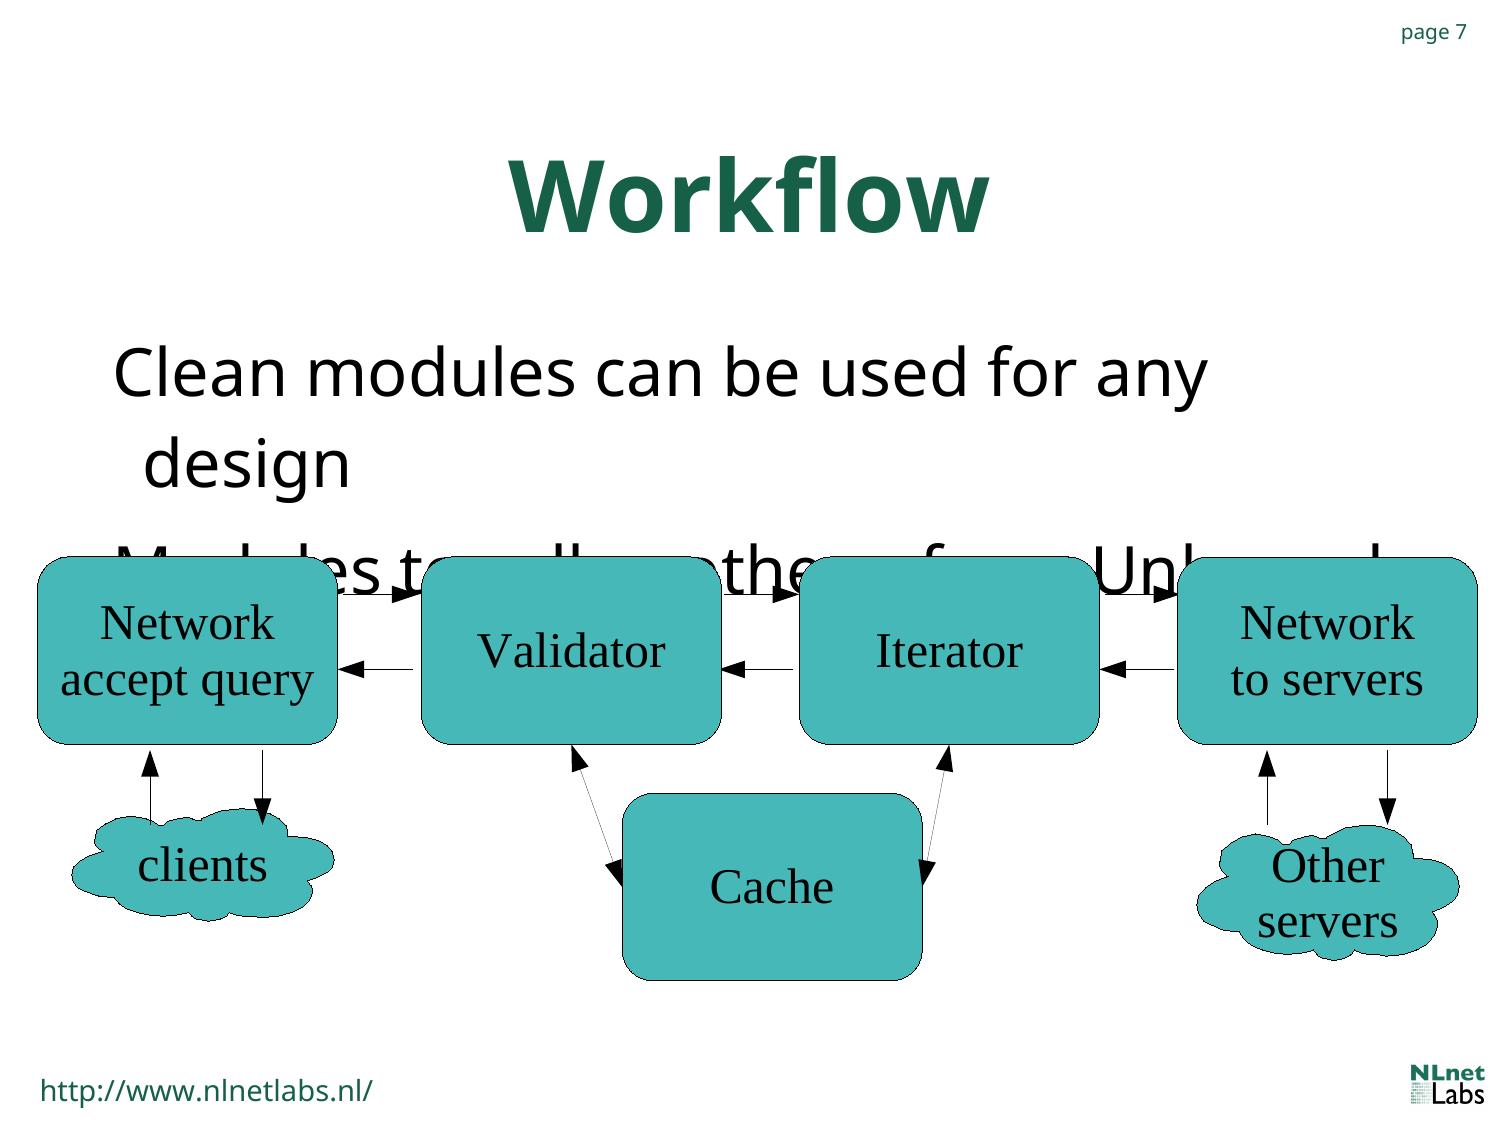

# Workflow
Clean modules can be used for any design
Modules to call another – from Unbound Java
Network
accept query
Validator
Iterator
Network
to servers
Cache
clients
Other
servers